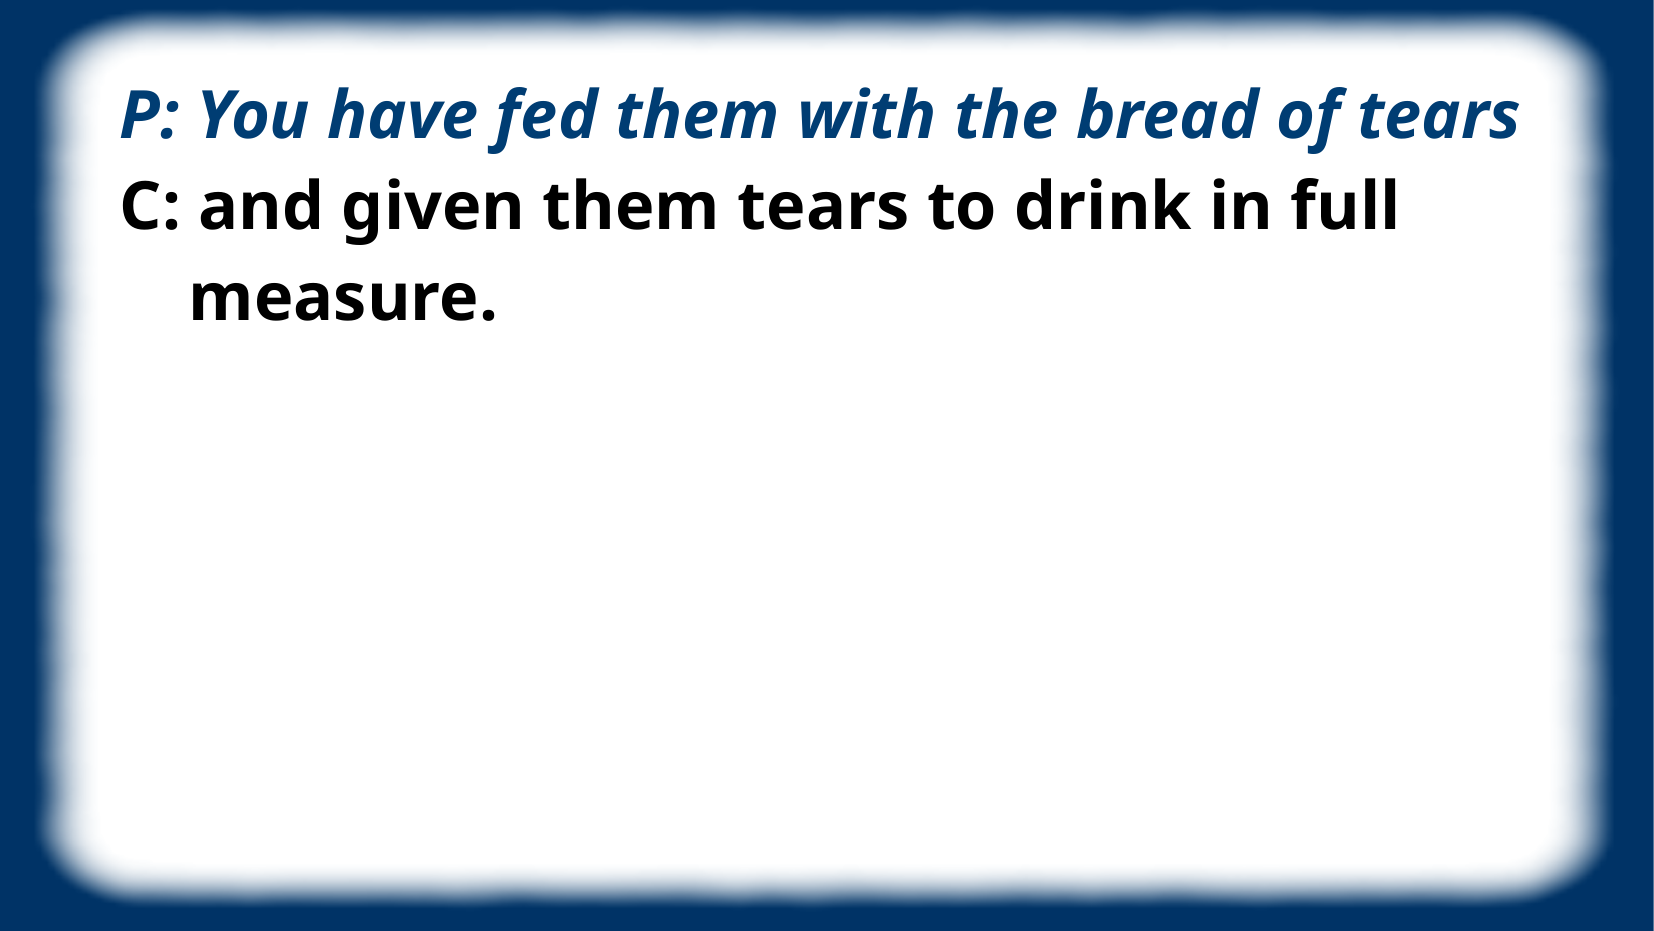

P: You have fed them with the bread of tears
C: and given them tears to drink in full
 measure.